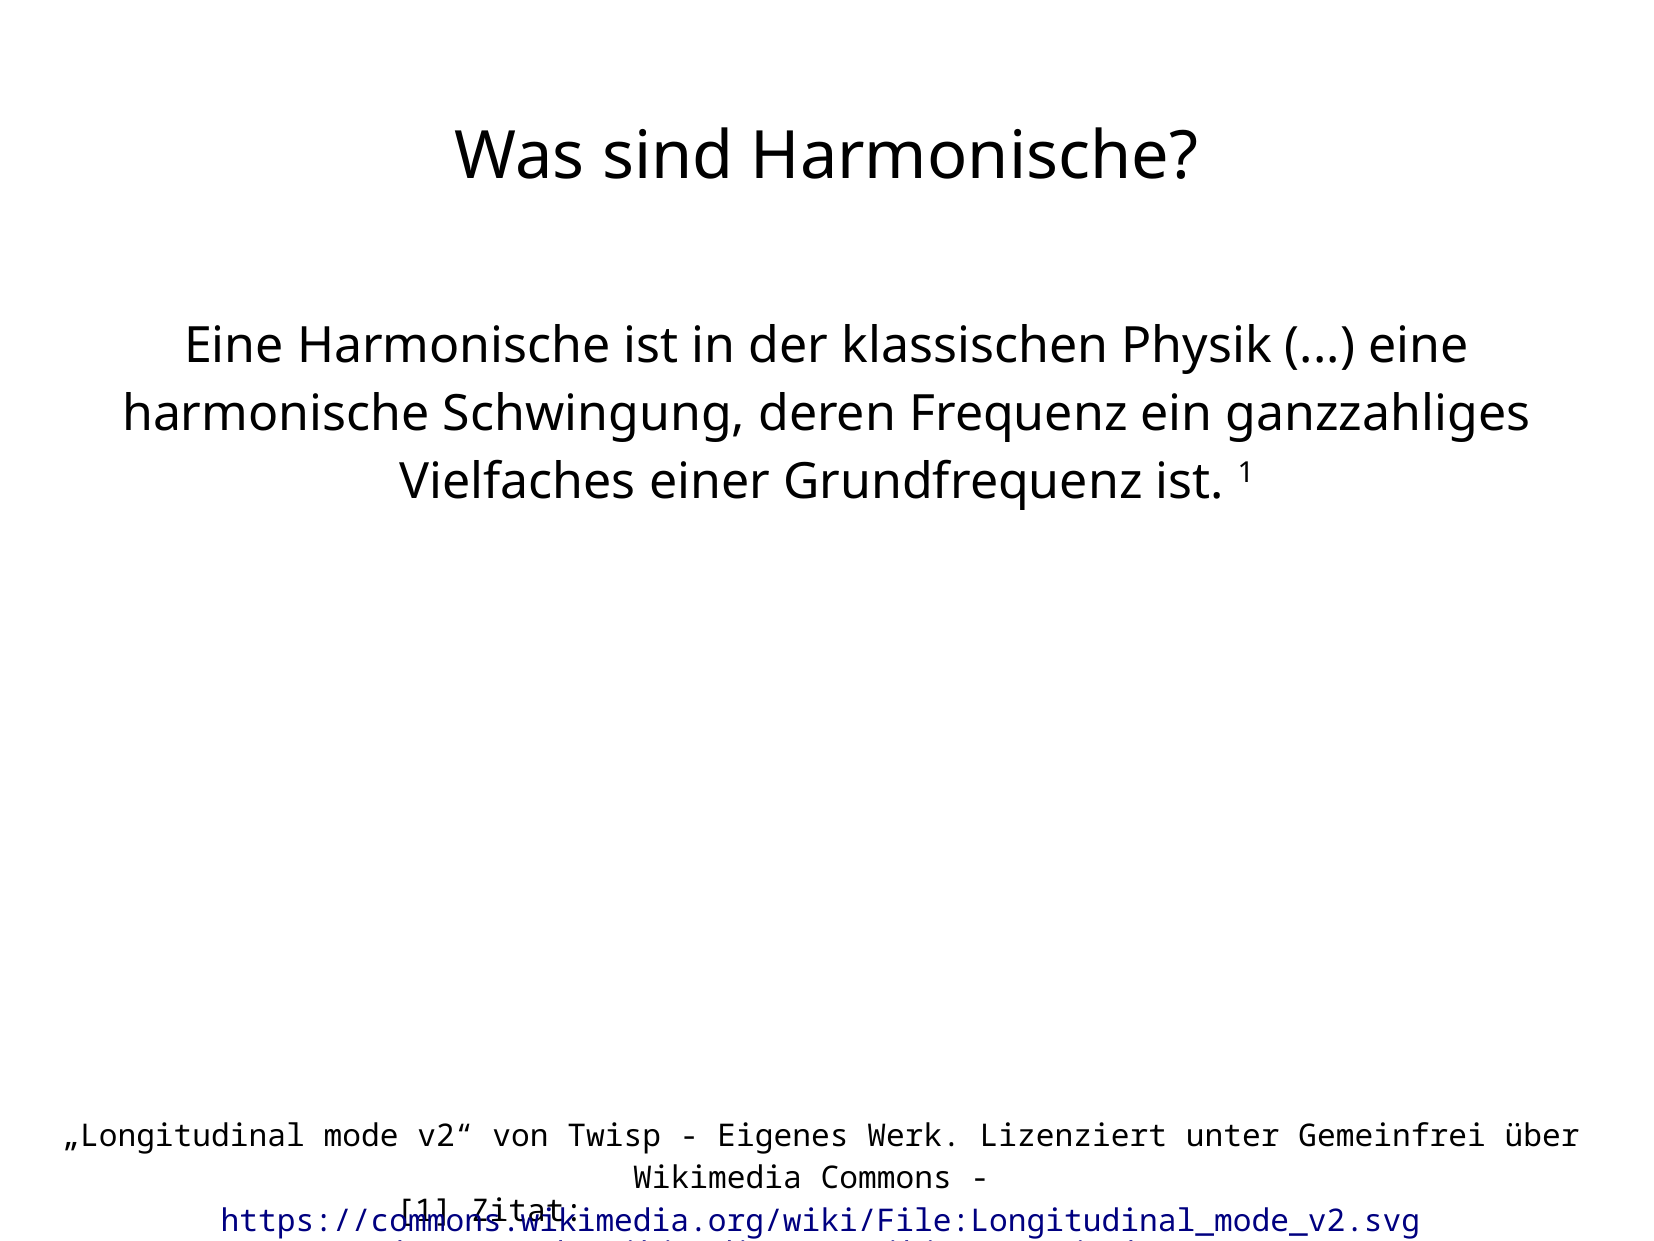

# Was sind Harmonische?
Eine Harmonische ist in der klassischen Physik (...) eine harmonische Schwingung, deren Frequenz ein ganzzahliges Vielfaches einer Grundfrequenz ist. 1
„Longitudinal mode v2“ von Twisp - Eigenes Werk. Lizenziert unter Gemeinfrei über Wikimedia Commons - https://commons.wikimedia.org/wiki/File:Longitudinal_mode_v2.svg
[1] Zitat: https://de.wikipedia.org/wiki/Harmonische